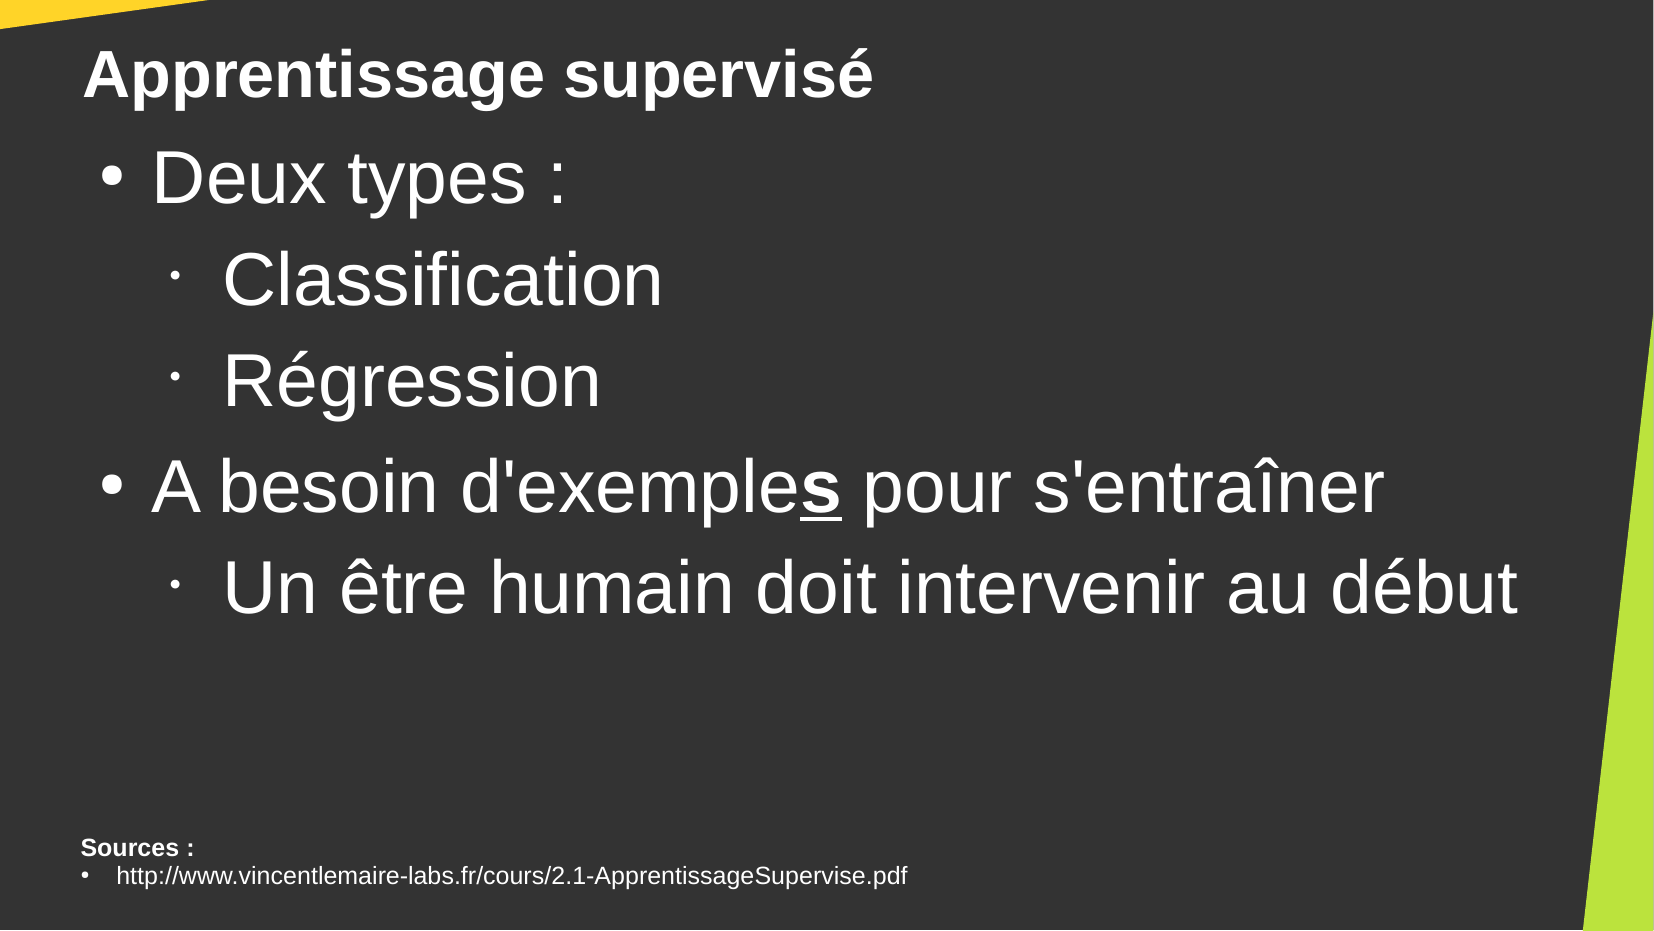

# Apprentissage supervisé
Deux types :
Classification
Régression
A besoin d'exemples pour s'entraîner
Un être humain doit intervenir au début
Sources :
http://www.vincentlemaire-labs.fr/cours/2.1-ApprentissageSupervise.pdf